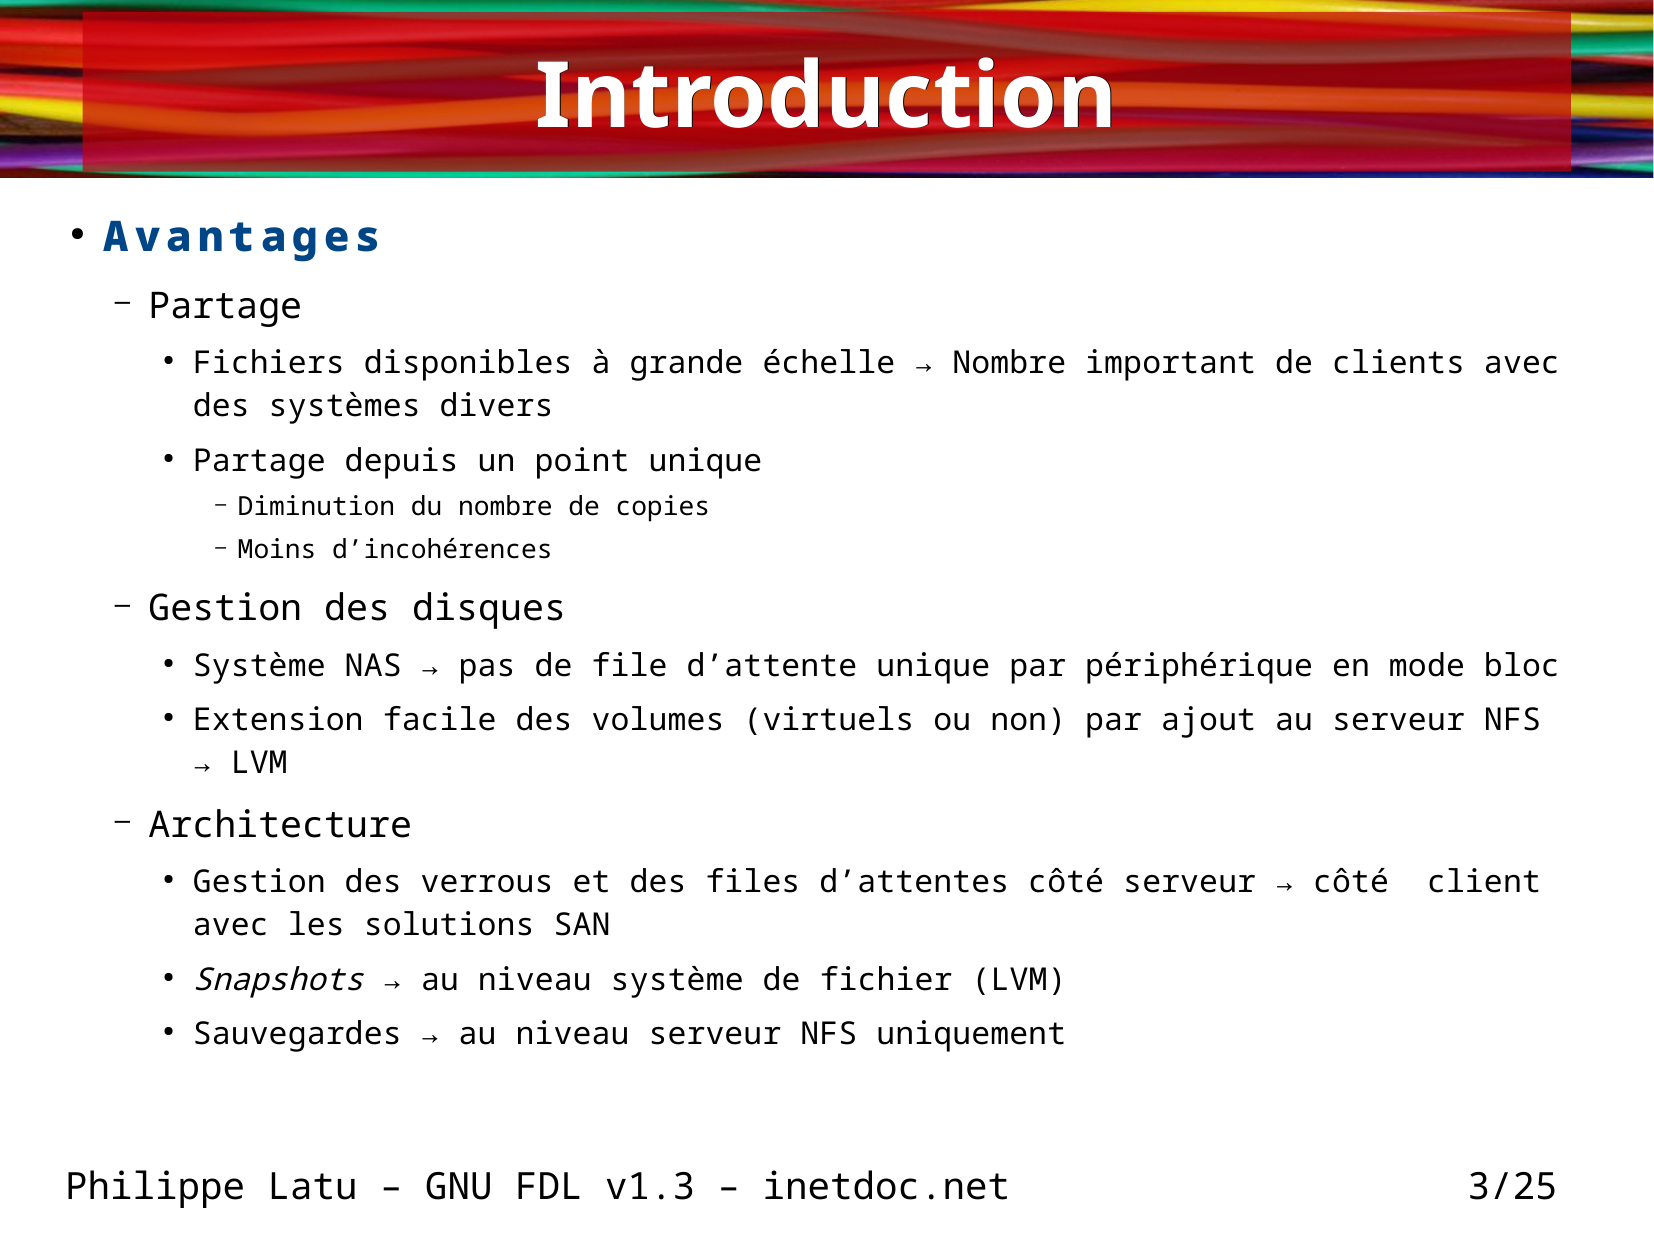

# Introduction
Avantages
Partage
Fichiers disponibles à grande échelle → Nombre important de clients avec des systèmes divers
Partage depuis un point unique
Diminution du nombre de copies
Moins d’incohérences
Gestion des disques
Système NAS → pas de file d’attente unique par périphérique en mode bloc
Extension facile des volumes (virtuels ou non) par ajout au serveur NFS → LVM
Architecture
Gestion des verrous et des files d’attentes côté serveur → côté client avec les solutions SAN
Snapshots → au niveau système de fichier (LVM)
Sauvegardes → au niveau serveur NFS uniquement
Philippe Latu – GNU FDL v1.3 – inetdoc.net							2/25